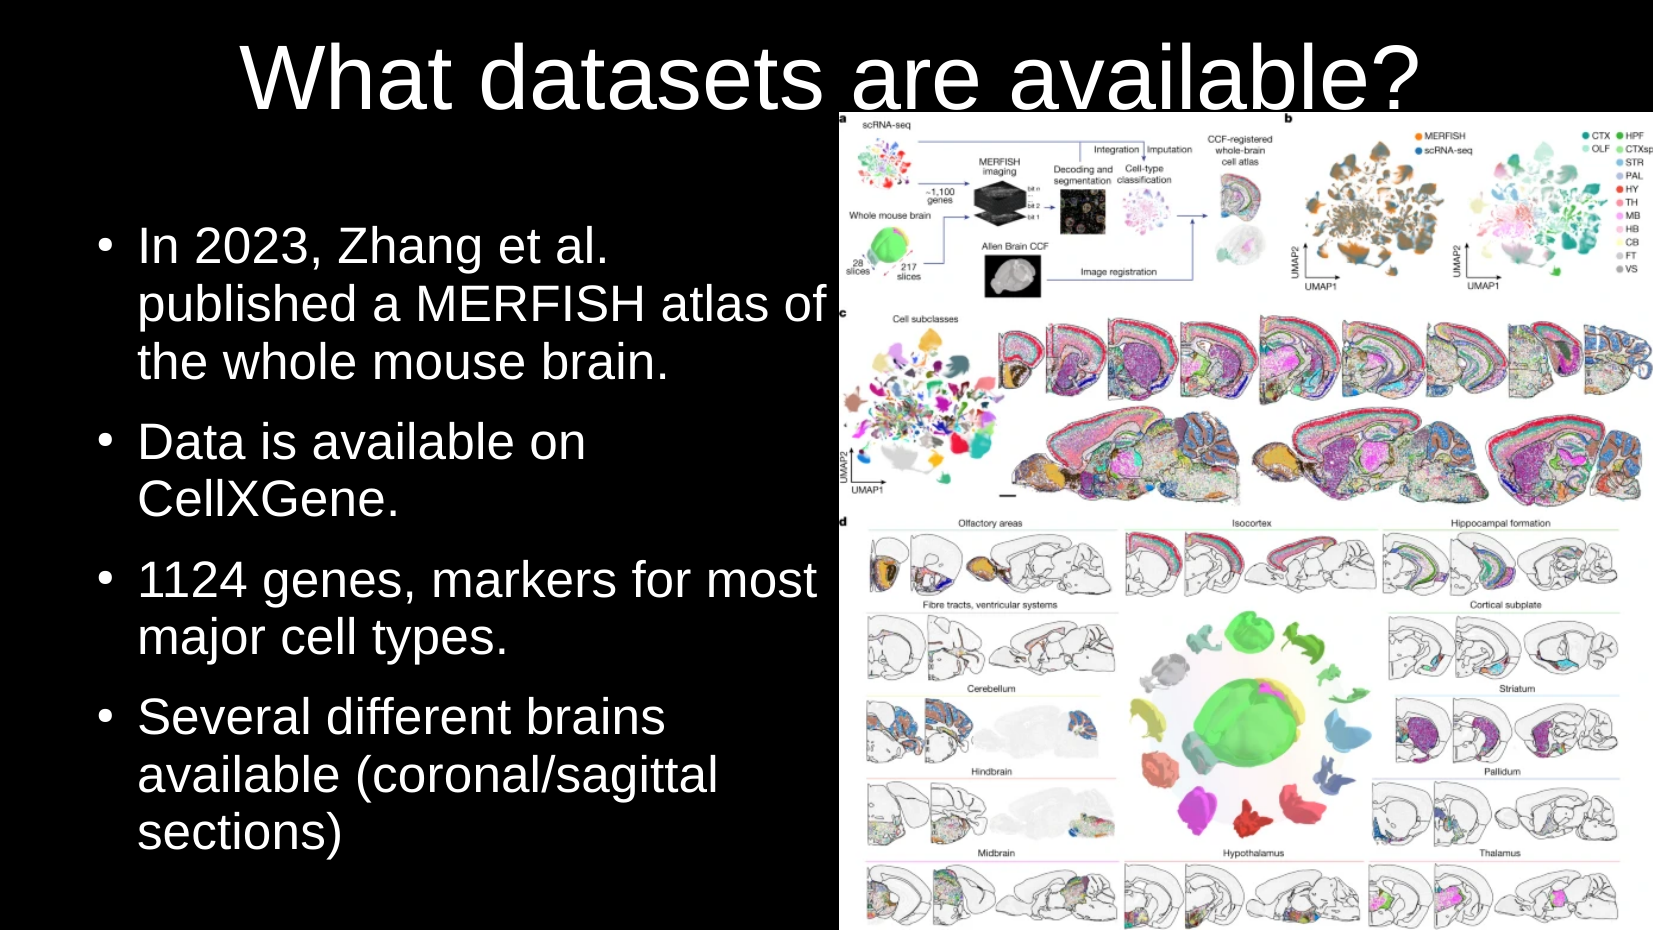

# What datasets are available?
In 2023, Zhang et al. published a MERFISH atlas of the whole mouse brain.
Data is available on CellXGene.
1124 genes, markers for most major cell types.
Several different brains available (coronal/sagittal sections)